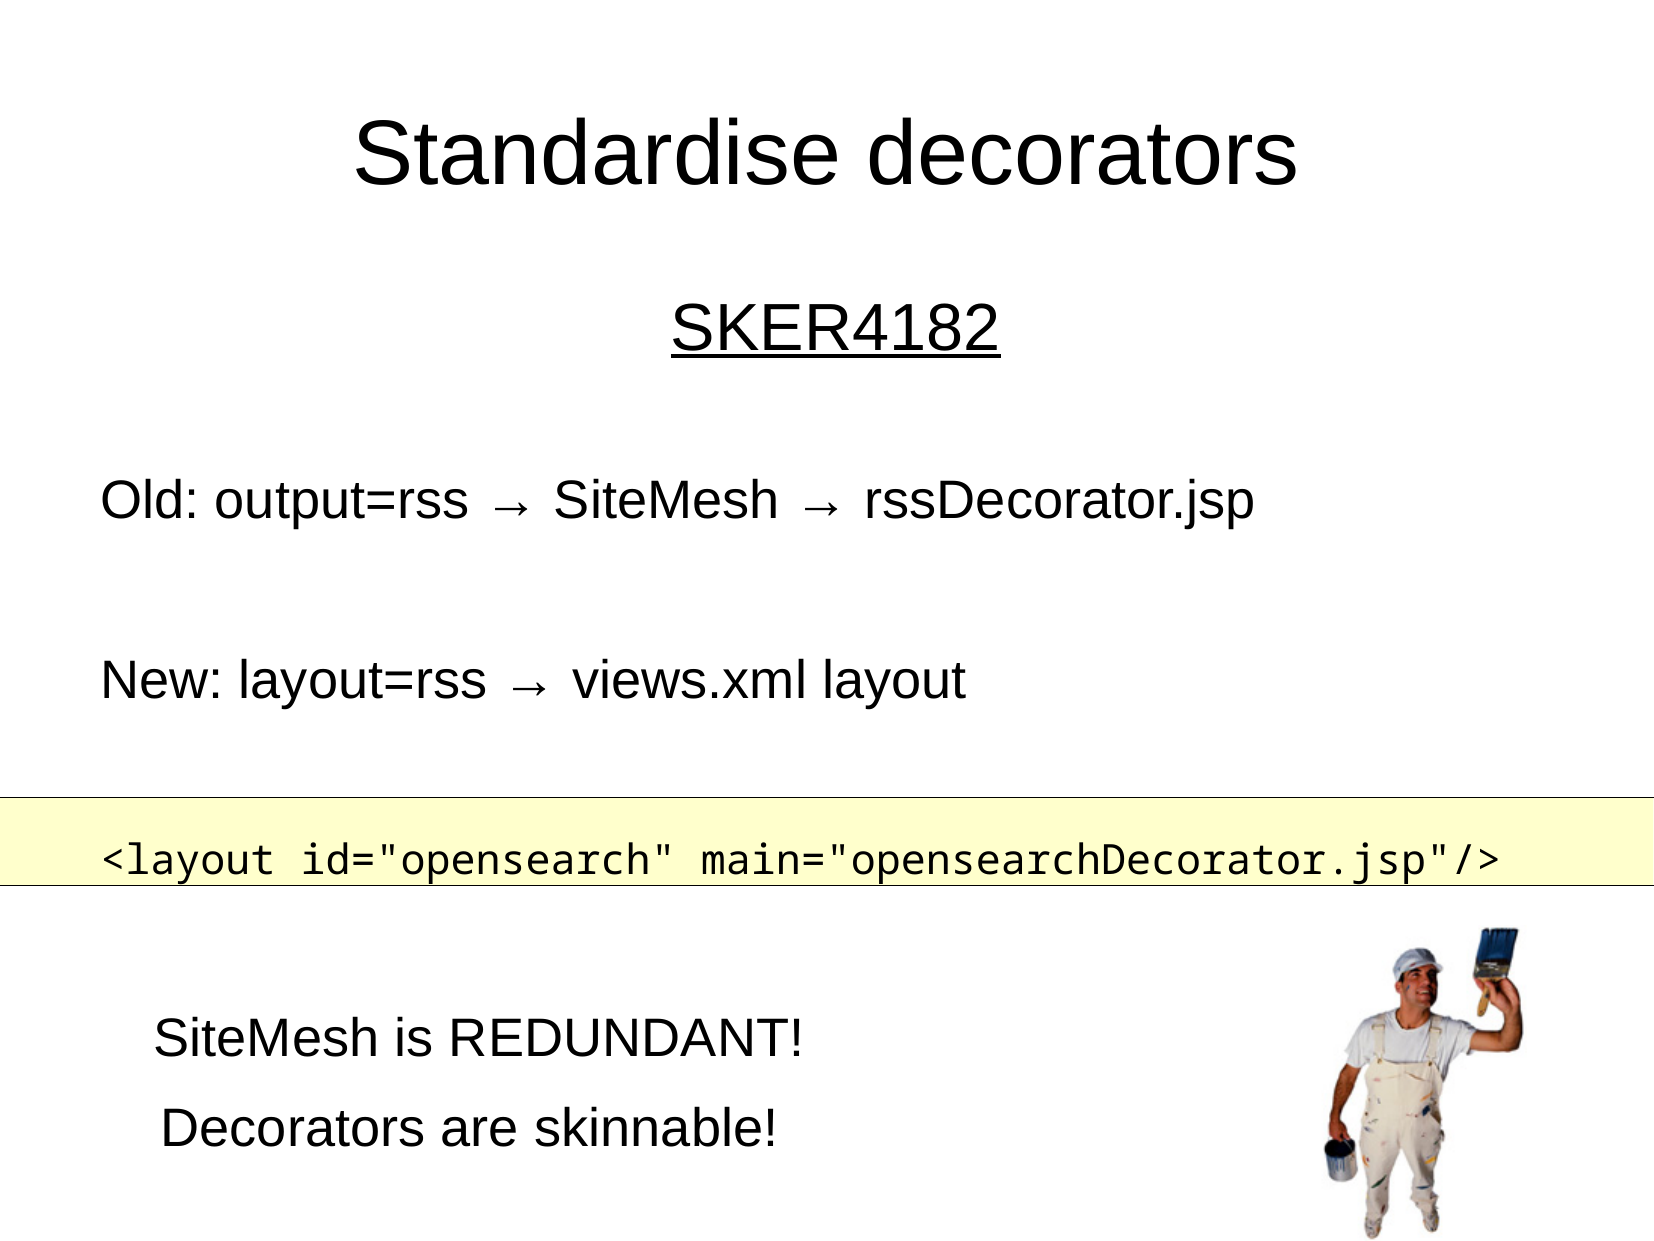

# Standardise decorators
SKER4182
Old: output=rss → SiteMesh → rssDecorator.jsp
New: layout=rss → views.xml layout
<layout id="opensearch" main="opensearchDecorator.jsp"/>
SiteMesh is REDUNDANT!
 Decorators are skinnable!